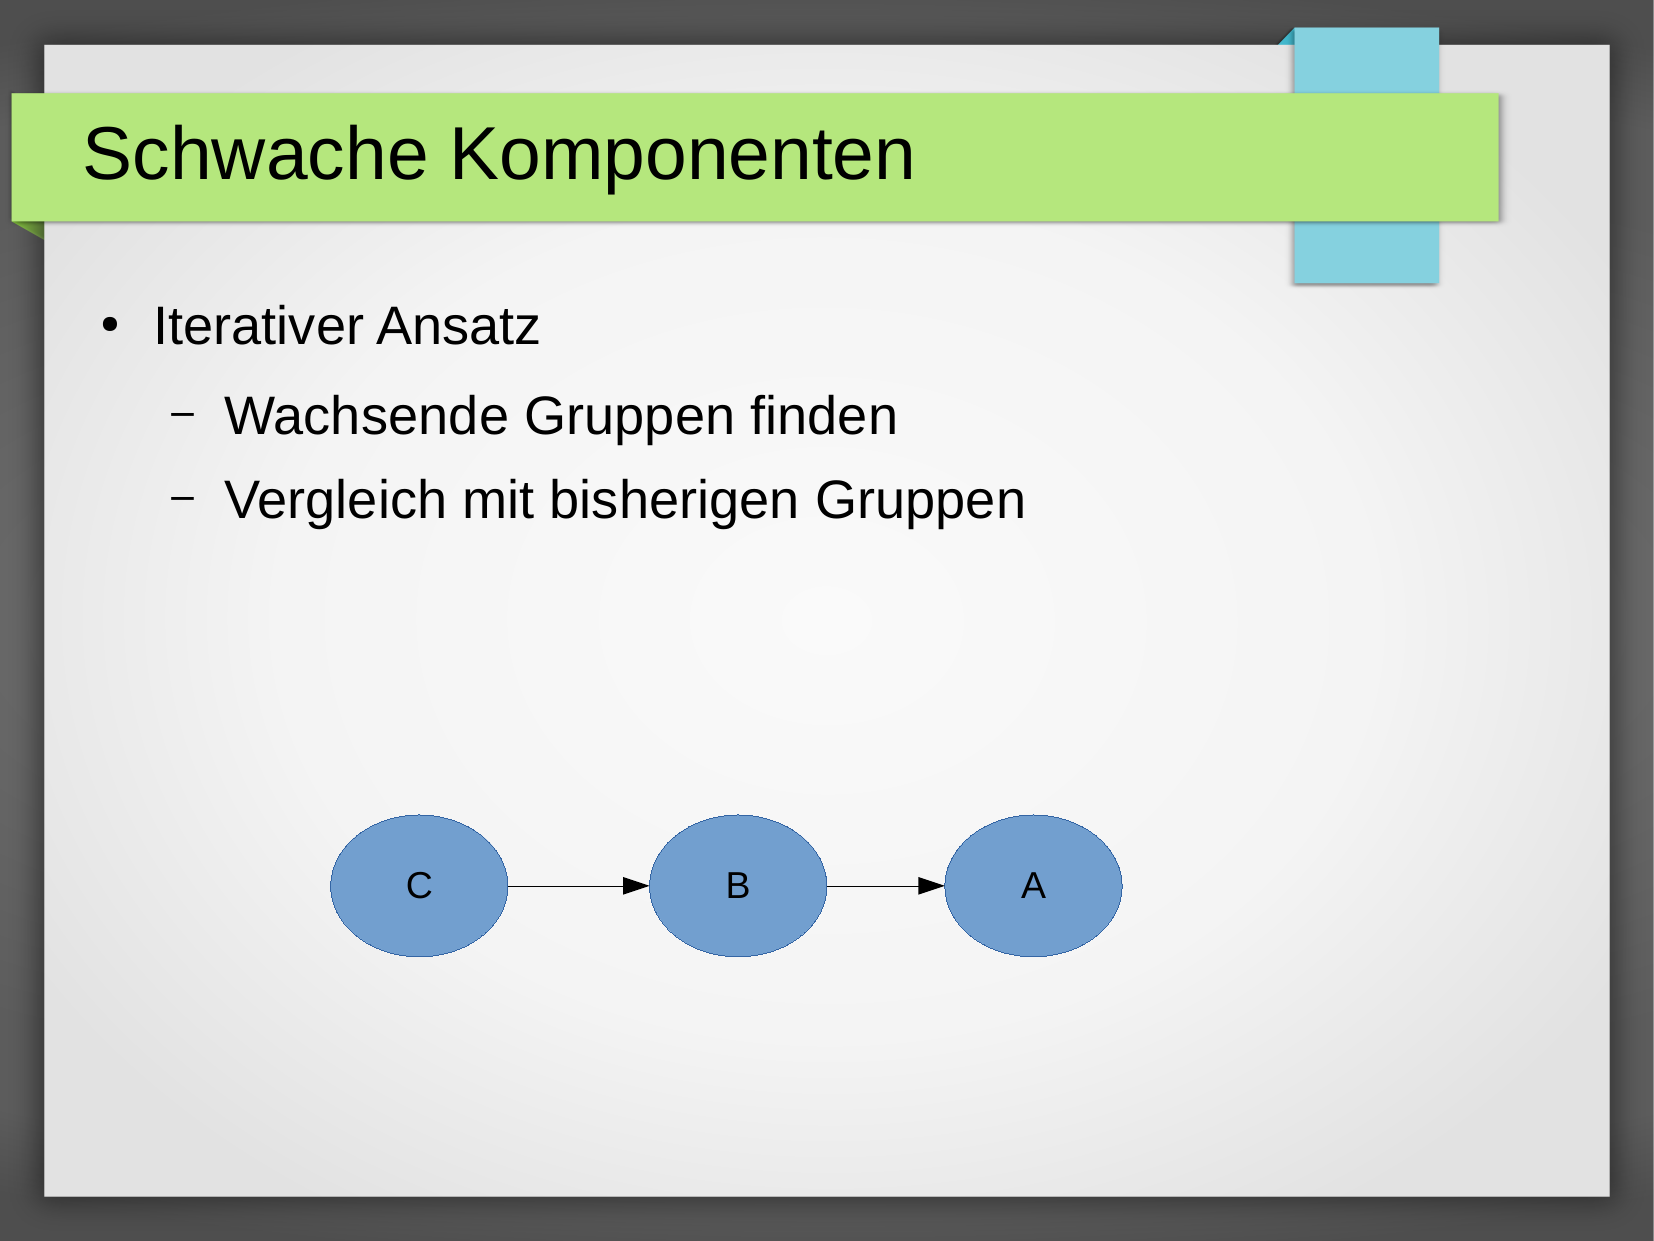

# Schwache Komponenten
Iterativer Ansatz
Wachsende Gruppen finden
Vergleich mit bisherigen Gruppen
C
B
A